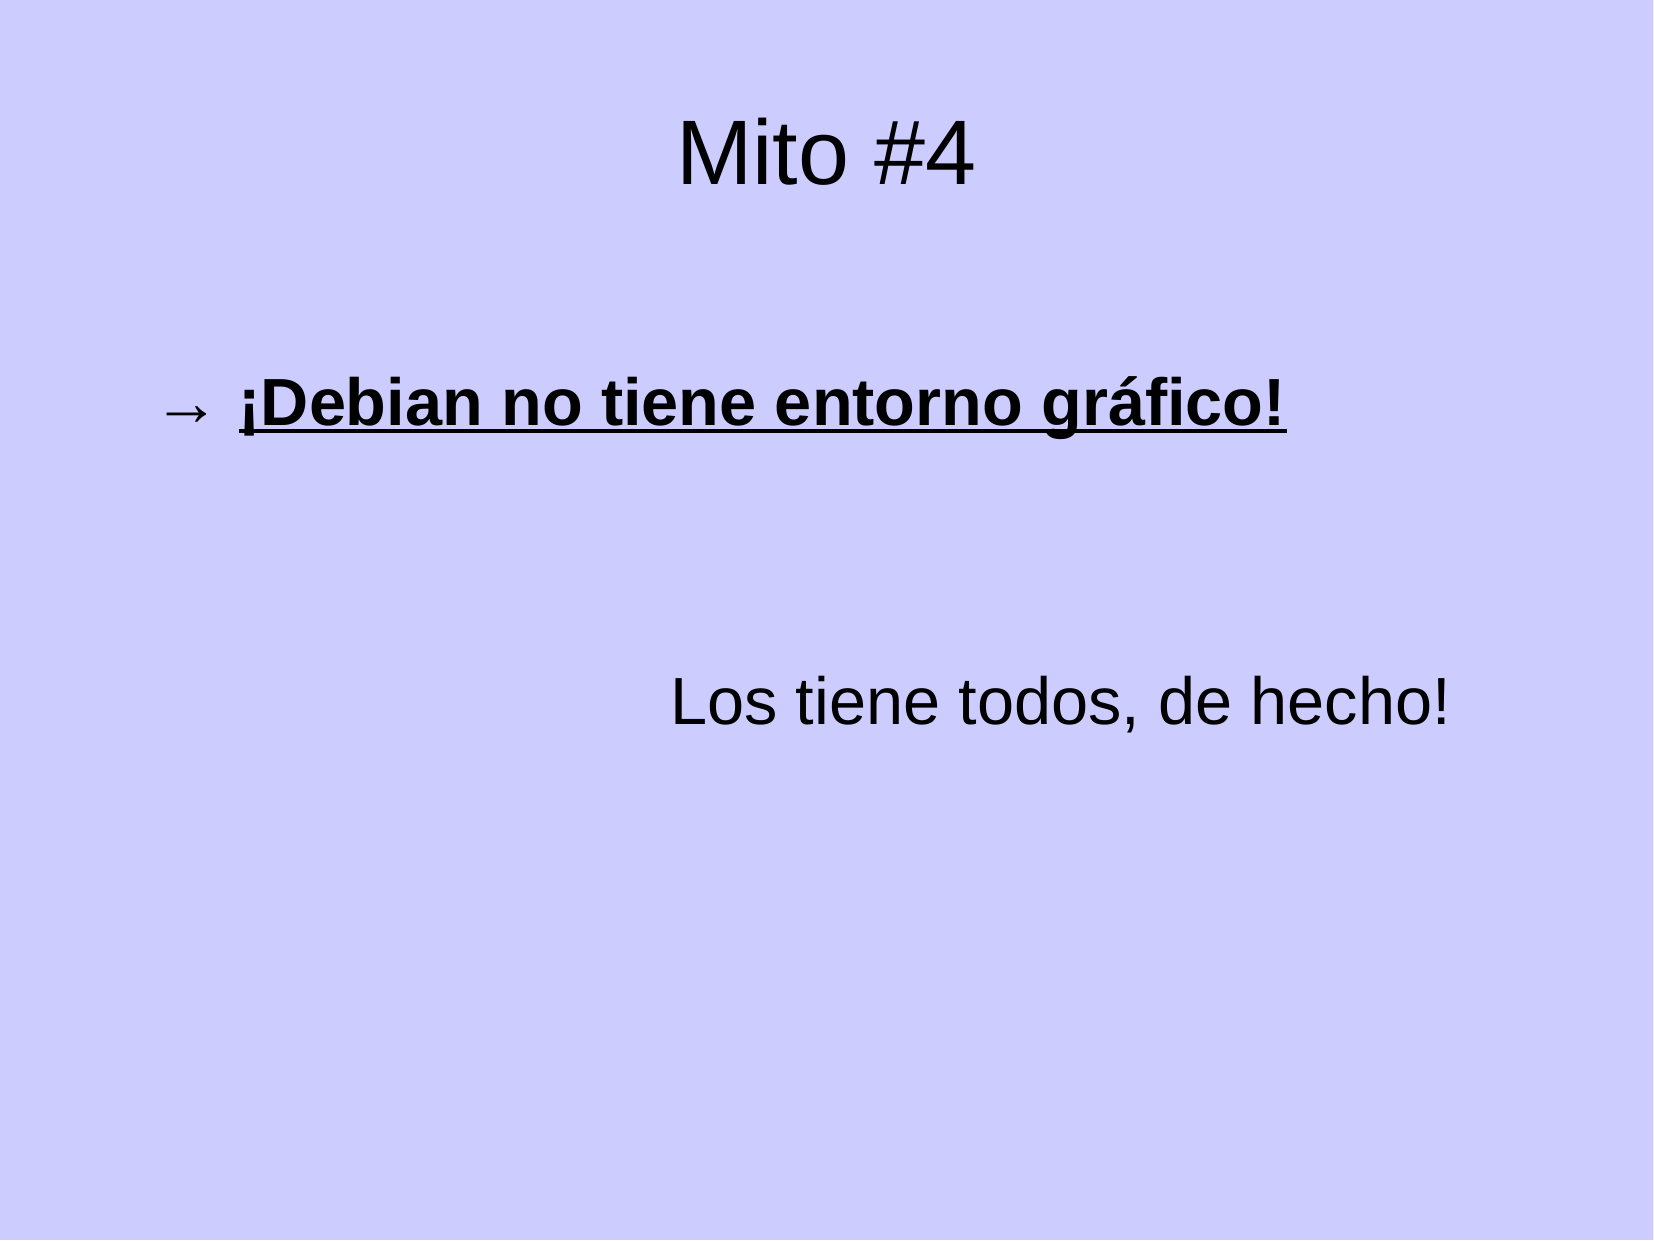

# Mito #4
→ ¡Debian no tiene entorno gráfico!
							Los tiene todos, de hecho!